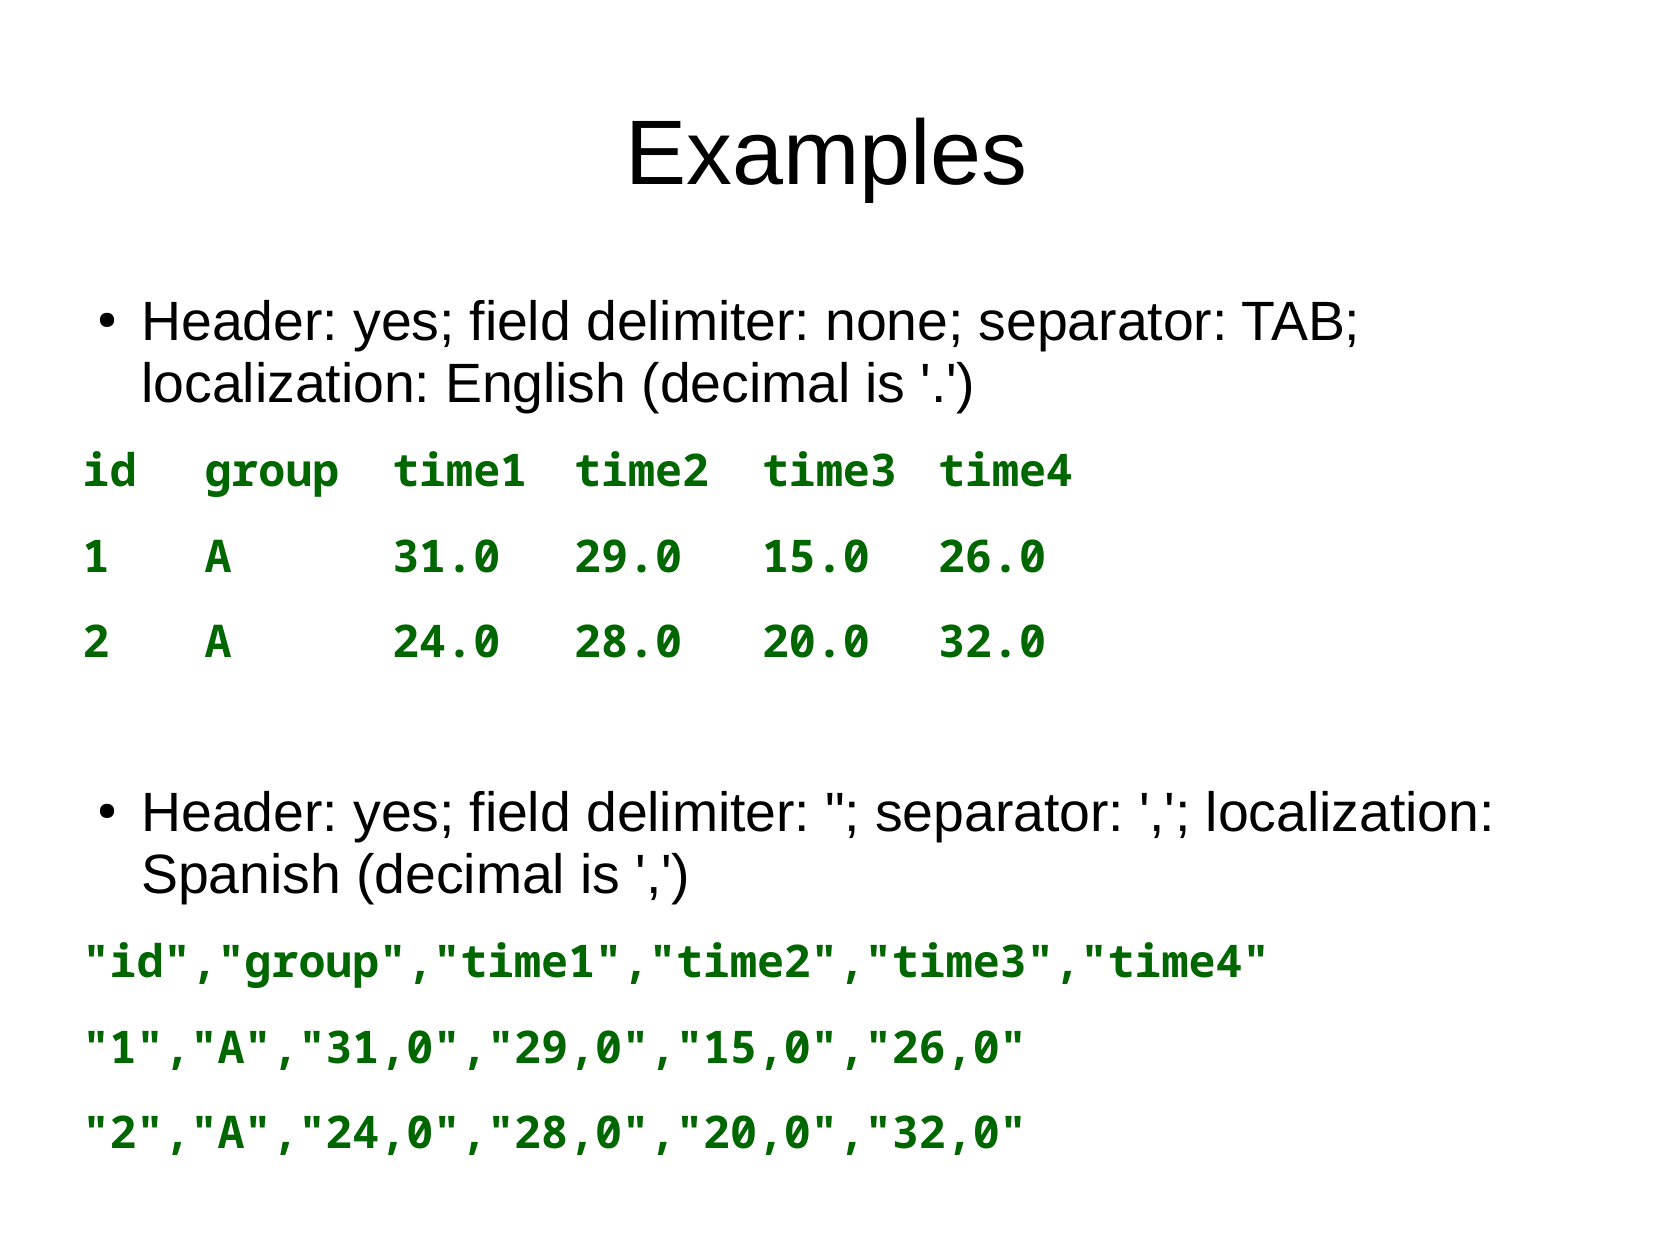

# Examples
Header: yes; field delimiter: none; separator: TAB; localization: English (decimal is '.')
id	group	time1	time2	time3	time4
1	A	31.0	29.0	15.0	26.0
2	A	24.0	28.0	20.0	32.0
Header: yes; field delimiter: "; separator: ','; localization: Spanish (decimal is ',')
"id","group","time1","time2","time3","time4"
"1","A","31,0","29,0","15,0","26,0"
"2","A","24,0","28,0","20,0","32,0"